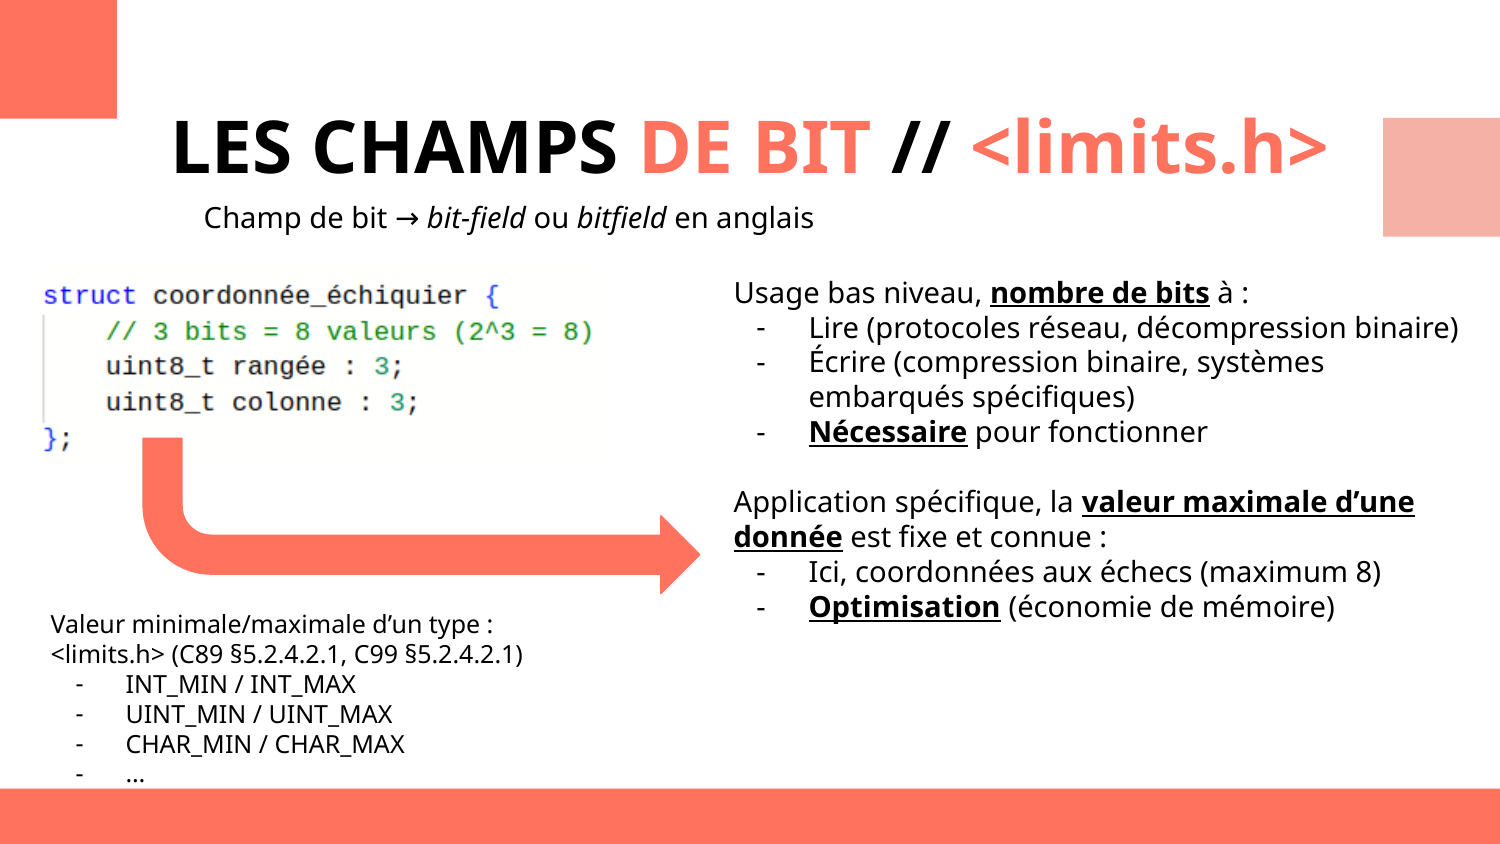

# LES CHAMPS DE BIT // <limits.h>
Champ de bit → bit-field ou bitfield en anglais
Usage bas niveau, nombre de bits à :
Lire (protocoles réseau, décompression binaire)
Écrire (compression binaire, systèmes embarqués spécifiques)
Nécessaire pour fonctionner
Application spécifique, la valeur maximale d’une donnée est fixe et connue :
Ici, coordonnées aux échecs (maximum 8)
Optimisation (économie de mémoire)
Valeur minimale/maximale d’un type :
<limits.h> (C89 §5.2.4.2.1, C99 §5.2.4.2.1)
INT_MIN / INT_MAX
UINT_MIN / UINT_MAX
CHAR_MIN / CHAR_MAX
…